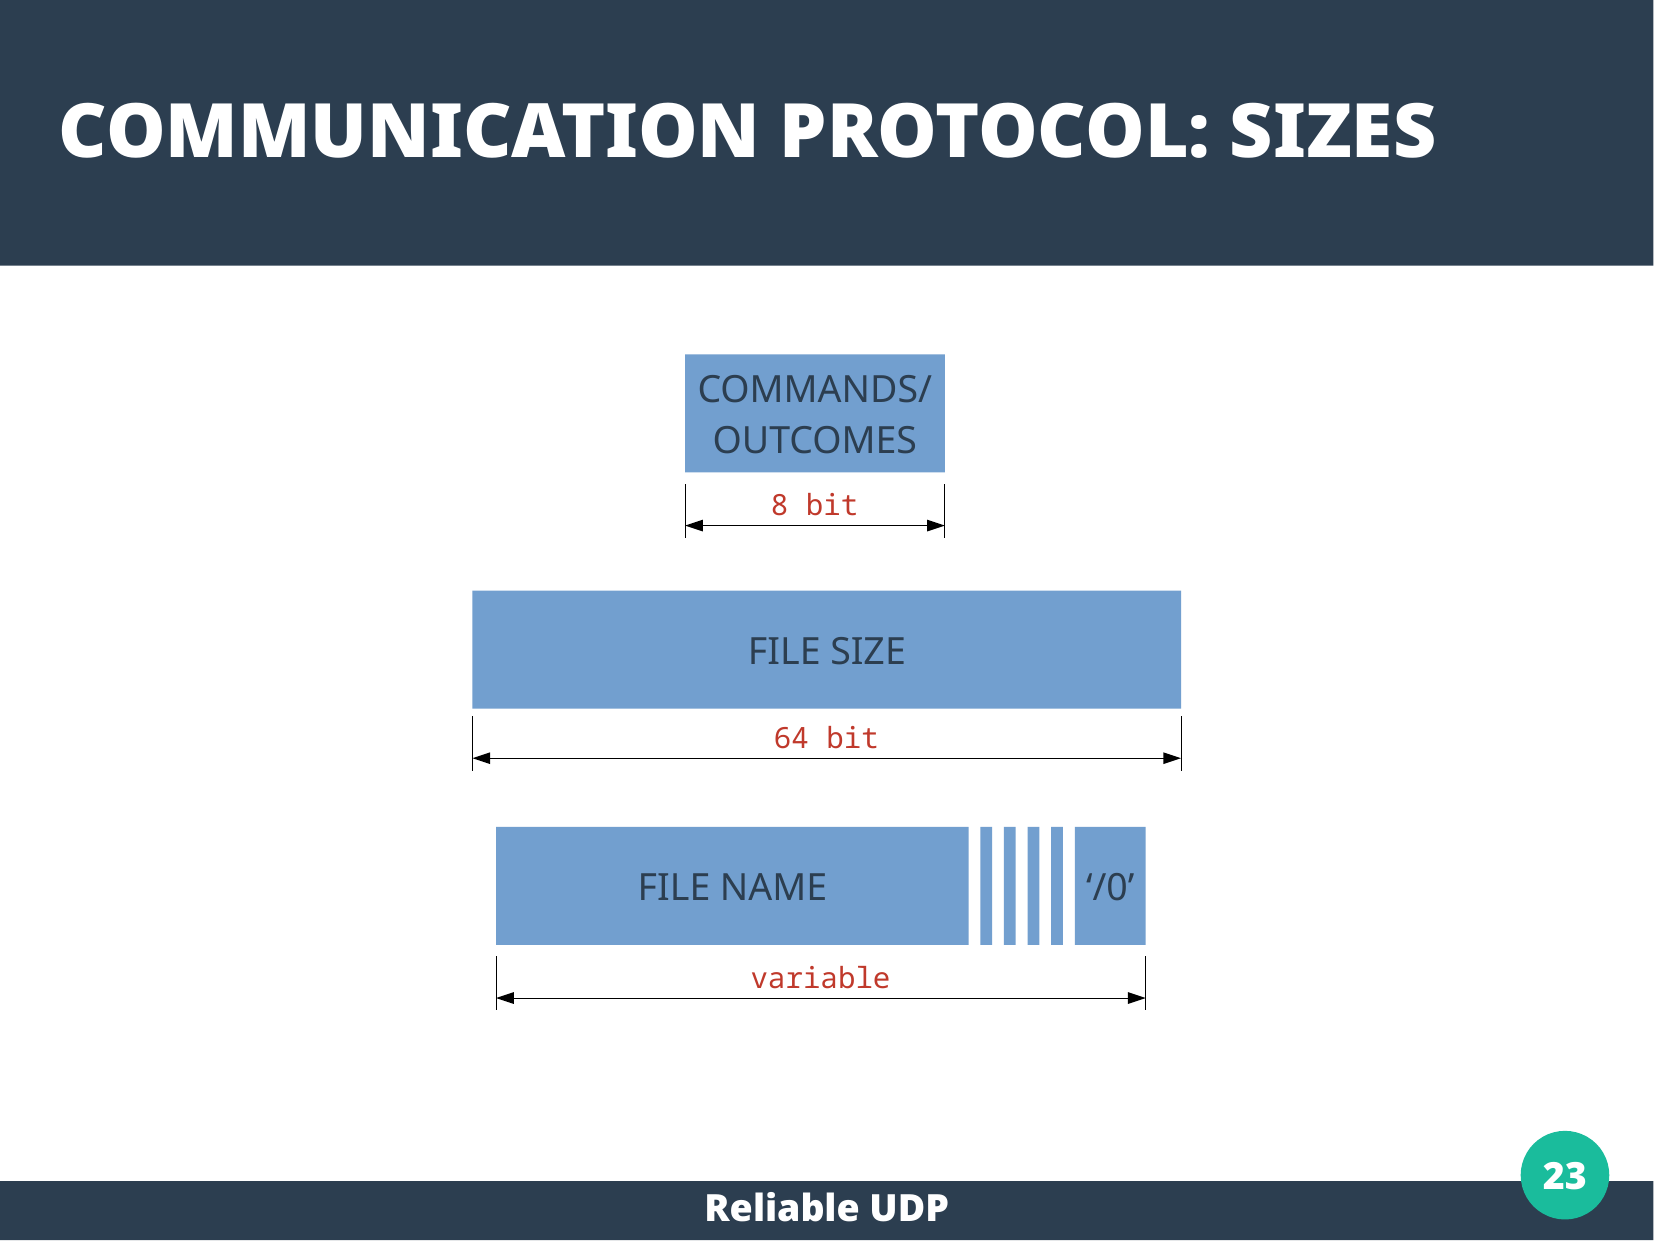

# COMMUNICATION PROTOCOL: SIZES
COMMANDS/
OUTCOMES
FILE SIZE
FILE NAME
‘/0’
23
Reliable UDP